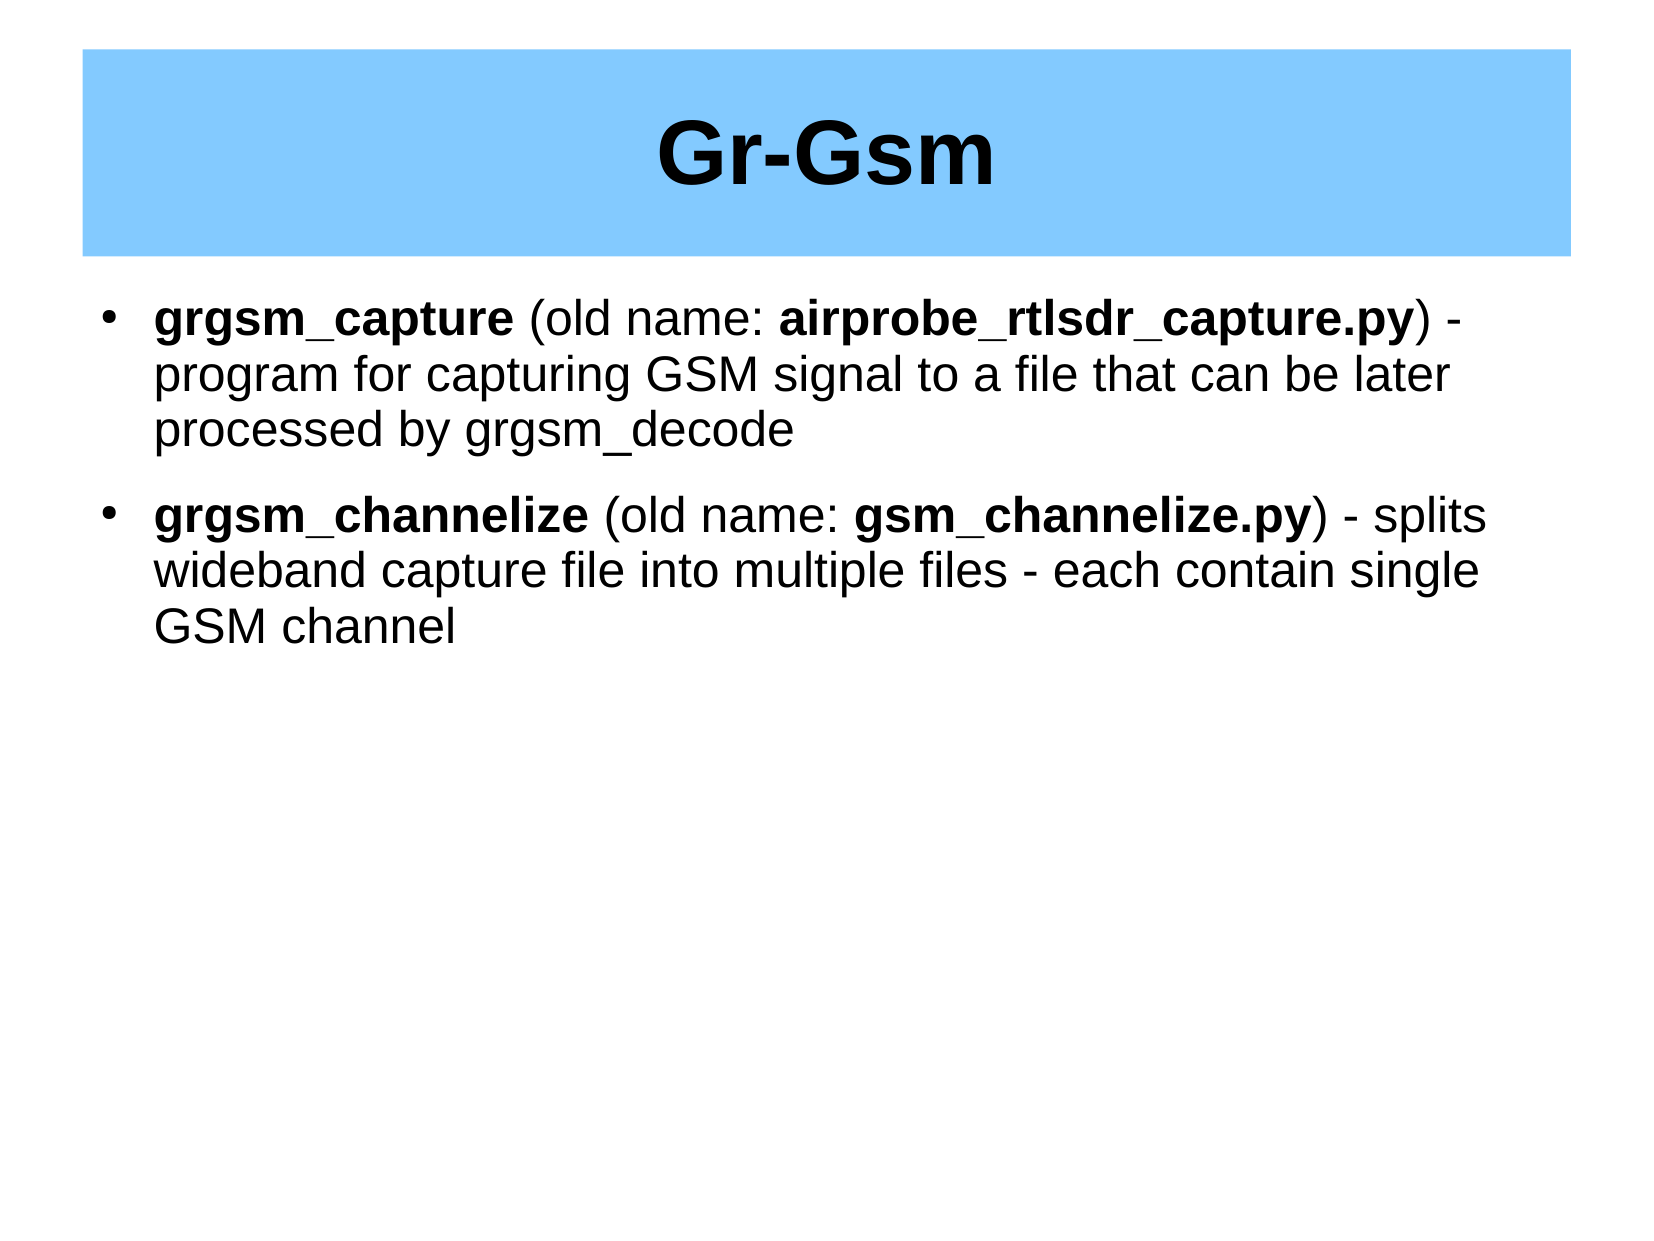

# Gr-Gsm
grgsm_capture (old name: airprobe_rtlsdr_capture.py) - program for capturing GSM signal to a file that can be later processed by grgsm_decode
grgsm_channelize (old name: gsm_channelize.py) - splits wideband capture file into multiple files - each contain single GSM channel